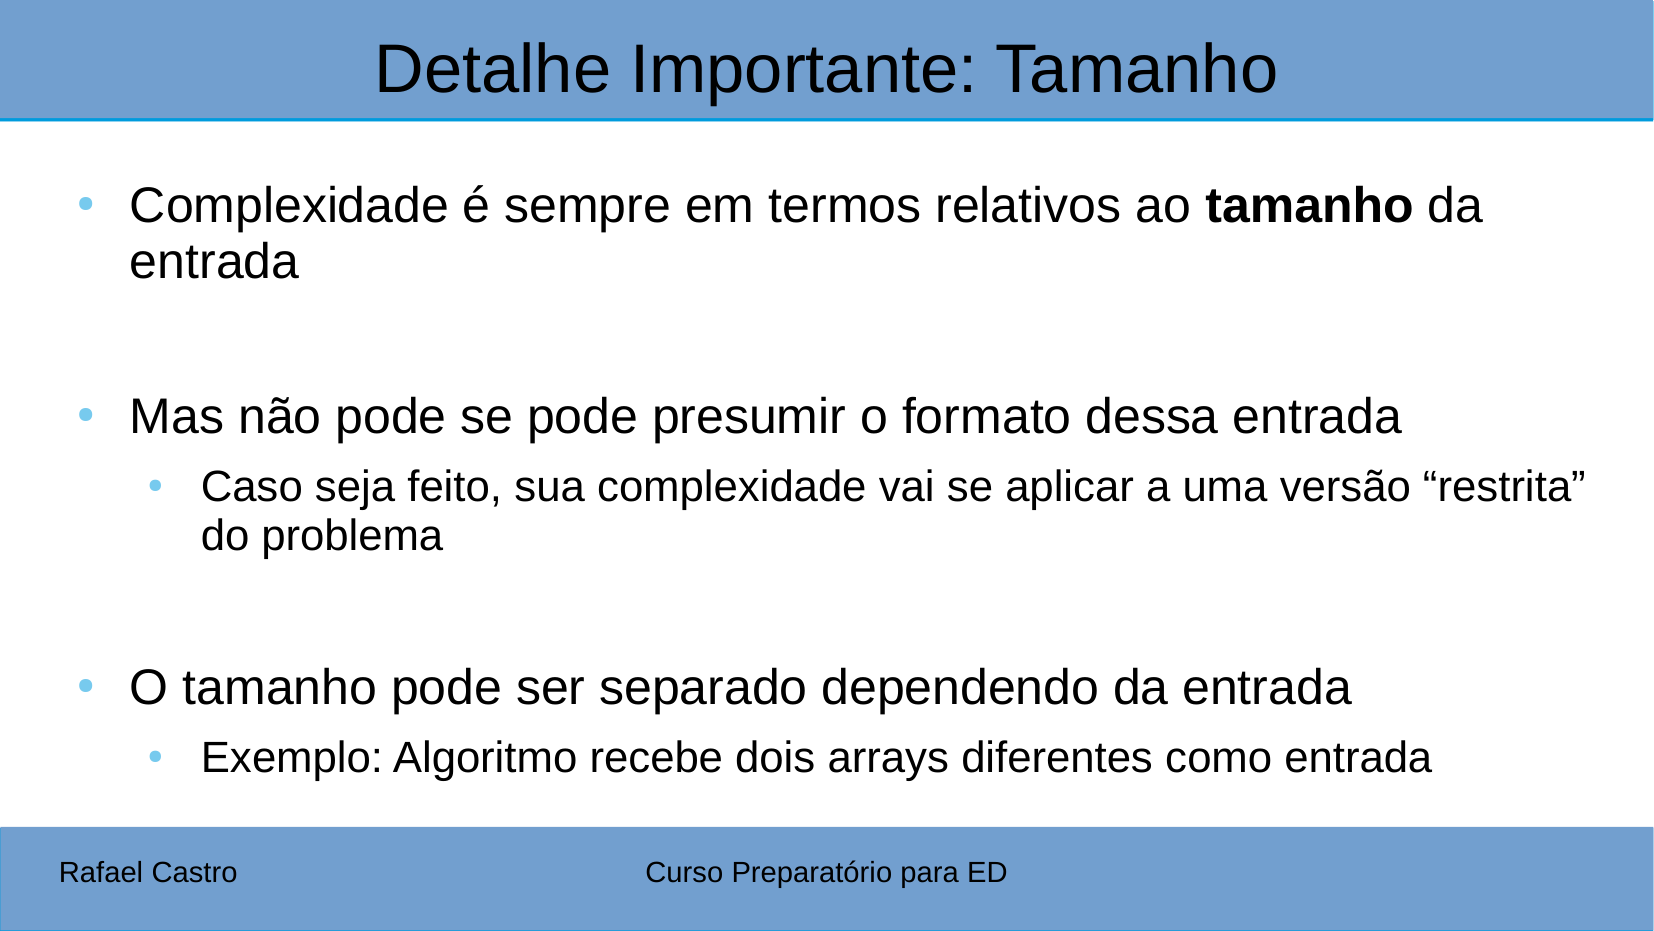

# Detalhe Importante: Tamanho
Complexidade é sempre em termos relativos ao tamanho da entrada
Mas não pode se pode presumir o formato dessa entrada
Caso seja feito, sua complexidade vai se aplicar a uma versão “restrita” do problema
O tamanho pode ser separado dependendo da entrada
Exemplo: Algoritmo recebe dois arrays diferentes como entrada
Curso Preparatório para ED